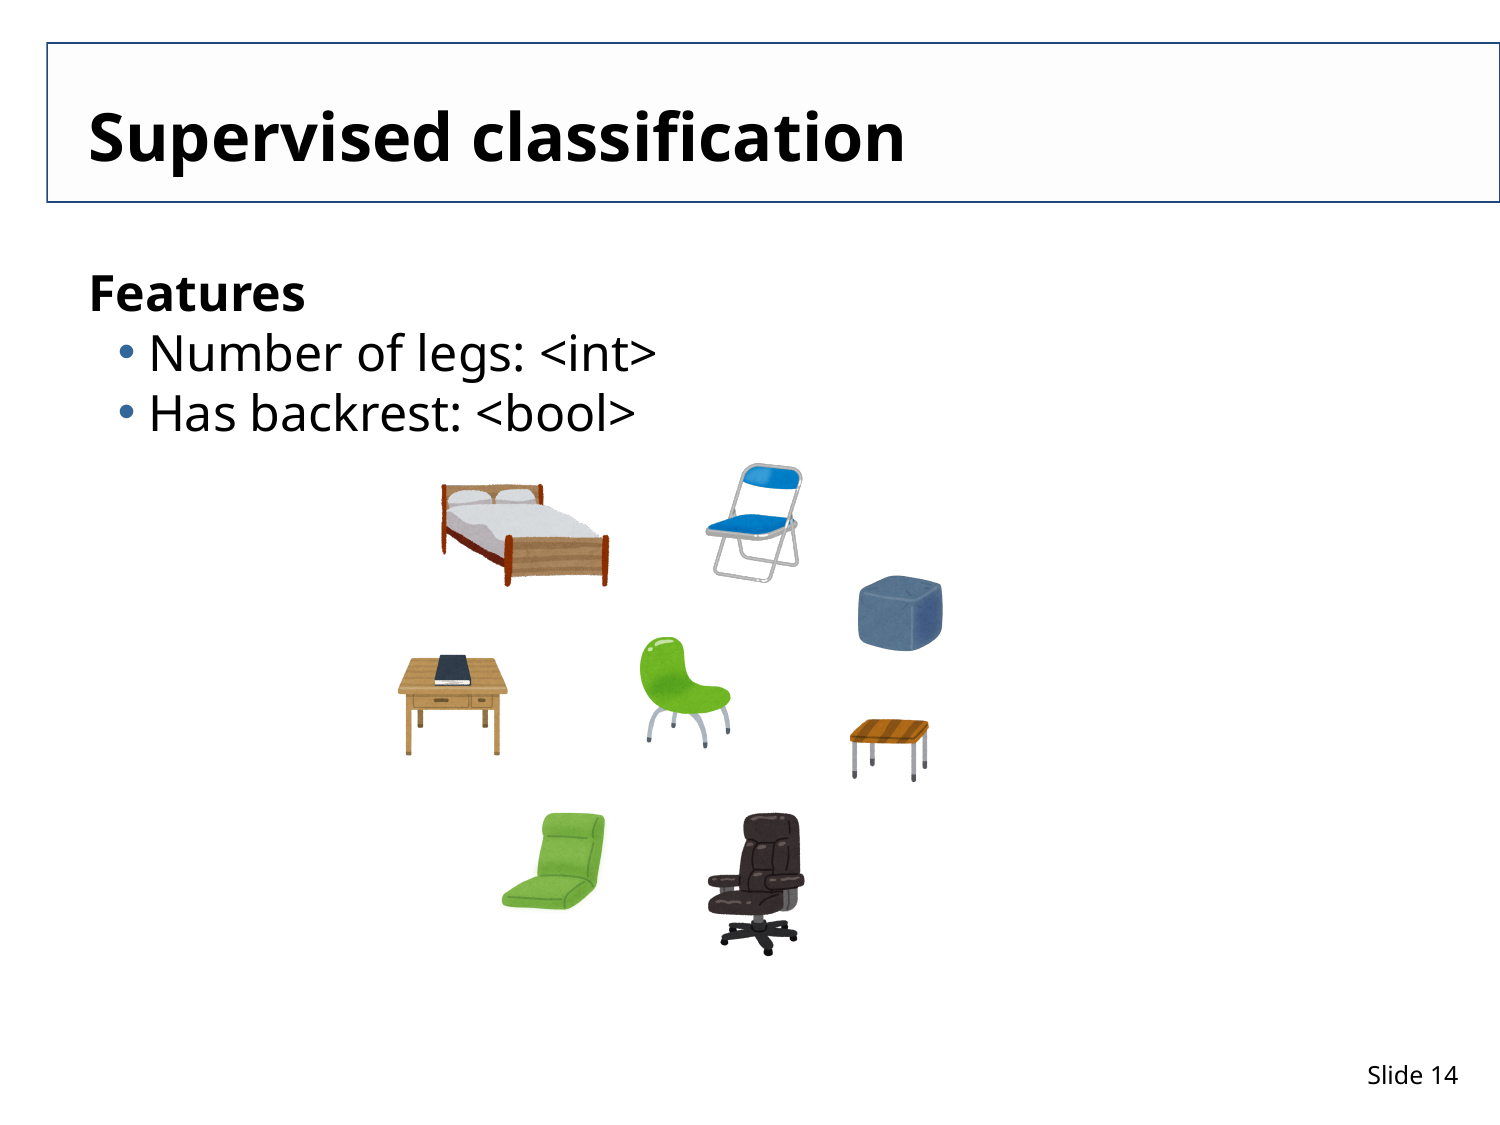

Supervised classification
Features
Number of legs: <int>
Has backrest: <bool>